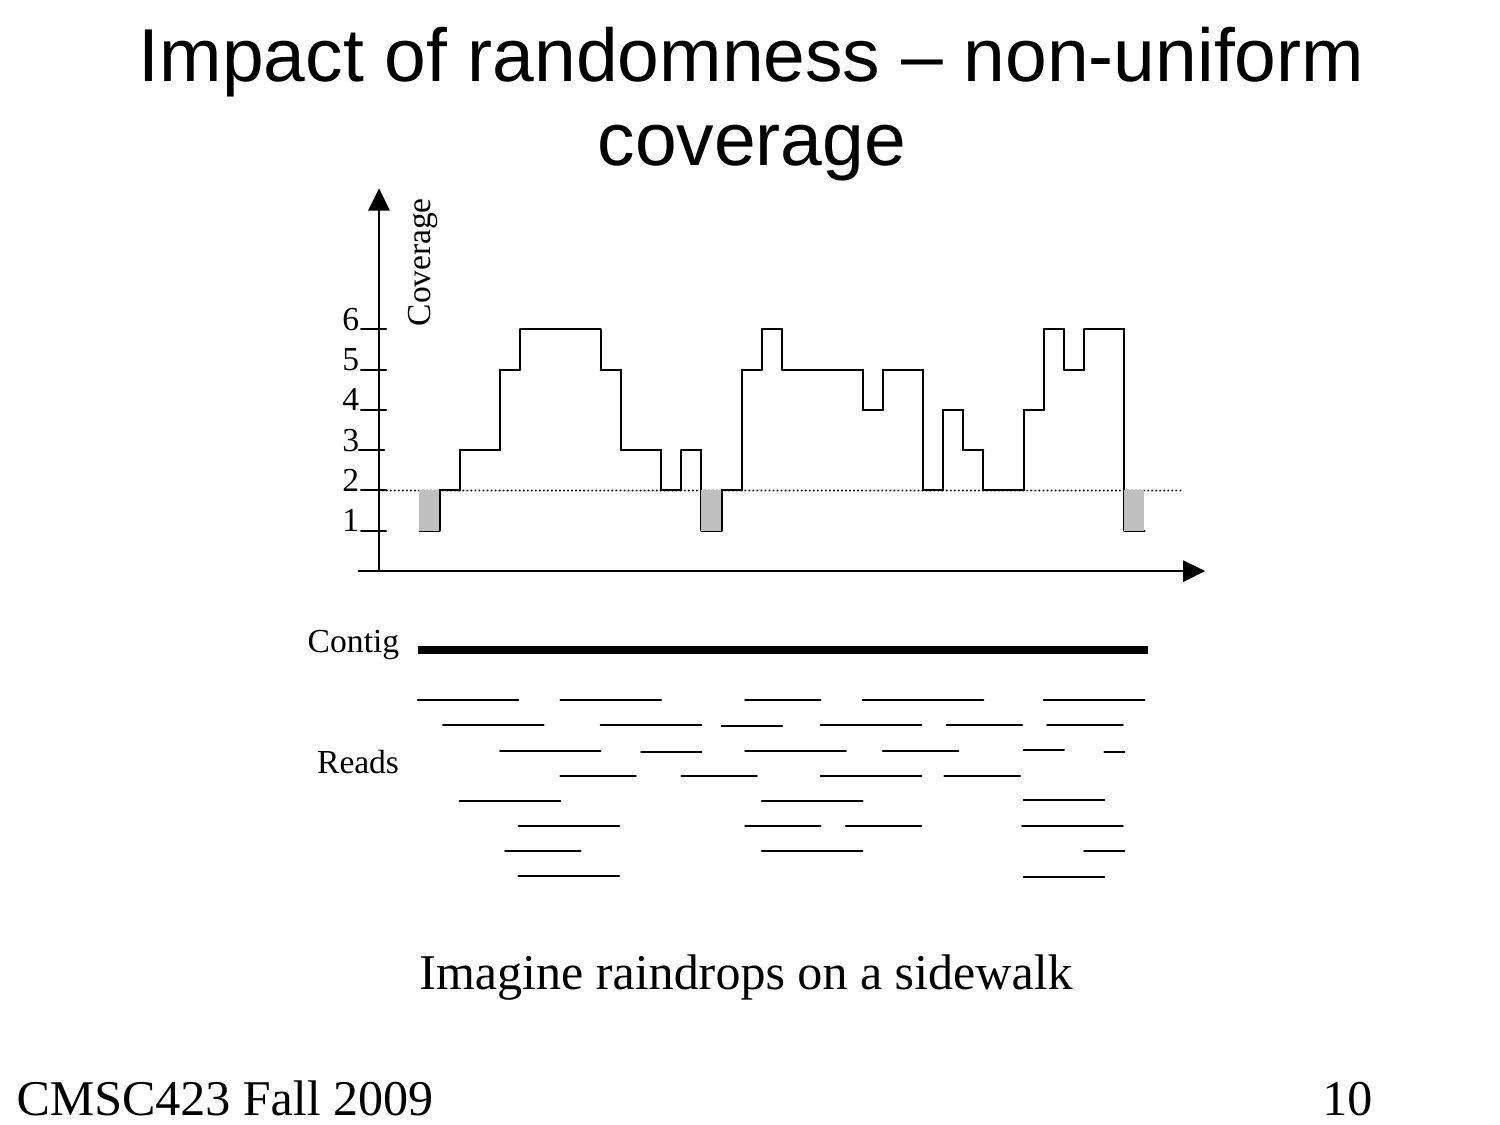

# Impact of randomness – non-uniform coverage
Imagine raindrops on a sidewalk
CMSC423 Fall 2009
10